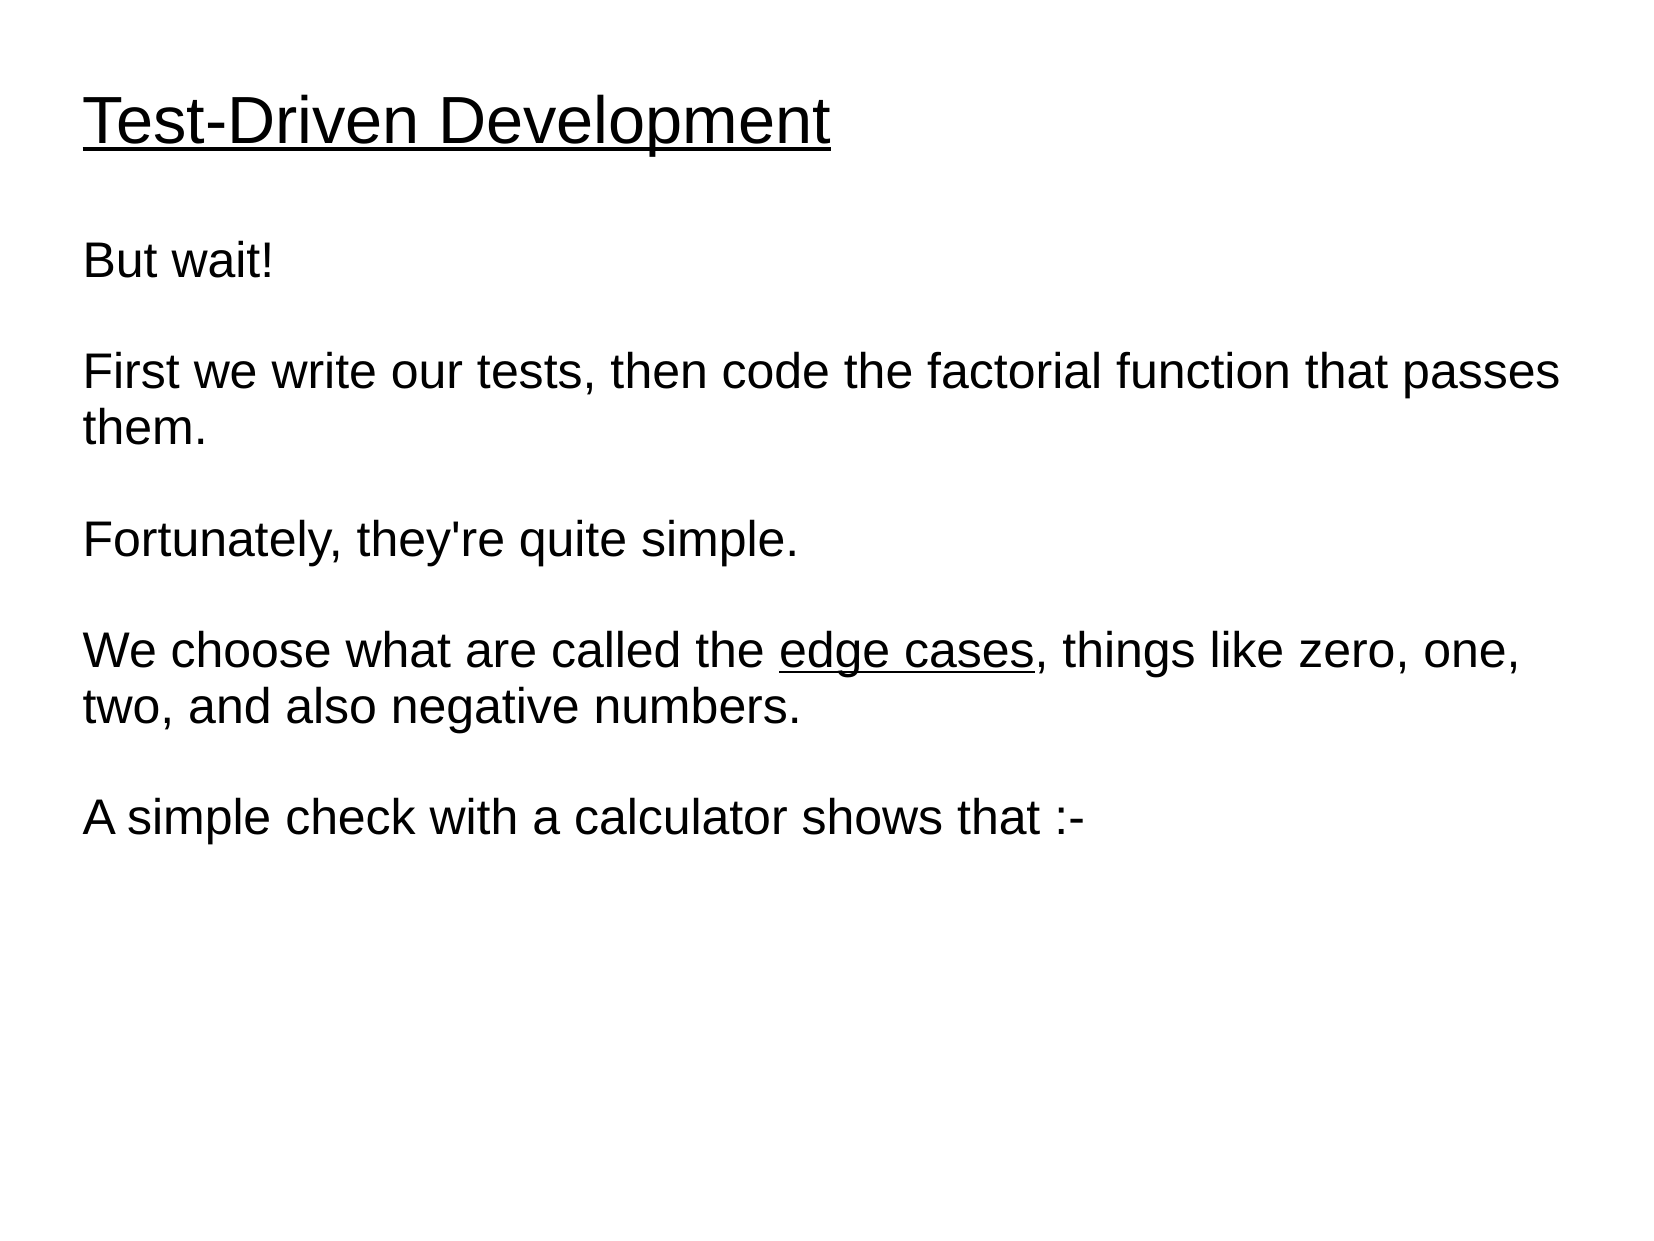

# Test-Driven Development
But wait!
First we write our tests, then code the factorial function that passes them.
Fortunately, they're quite simple.
We choose what are called the edge cases, things like zero, one, two, and also negative numbers.
A simple check with a calculator shows that :-